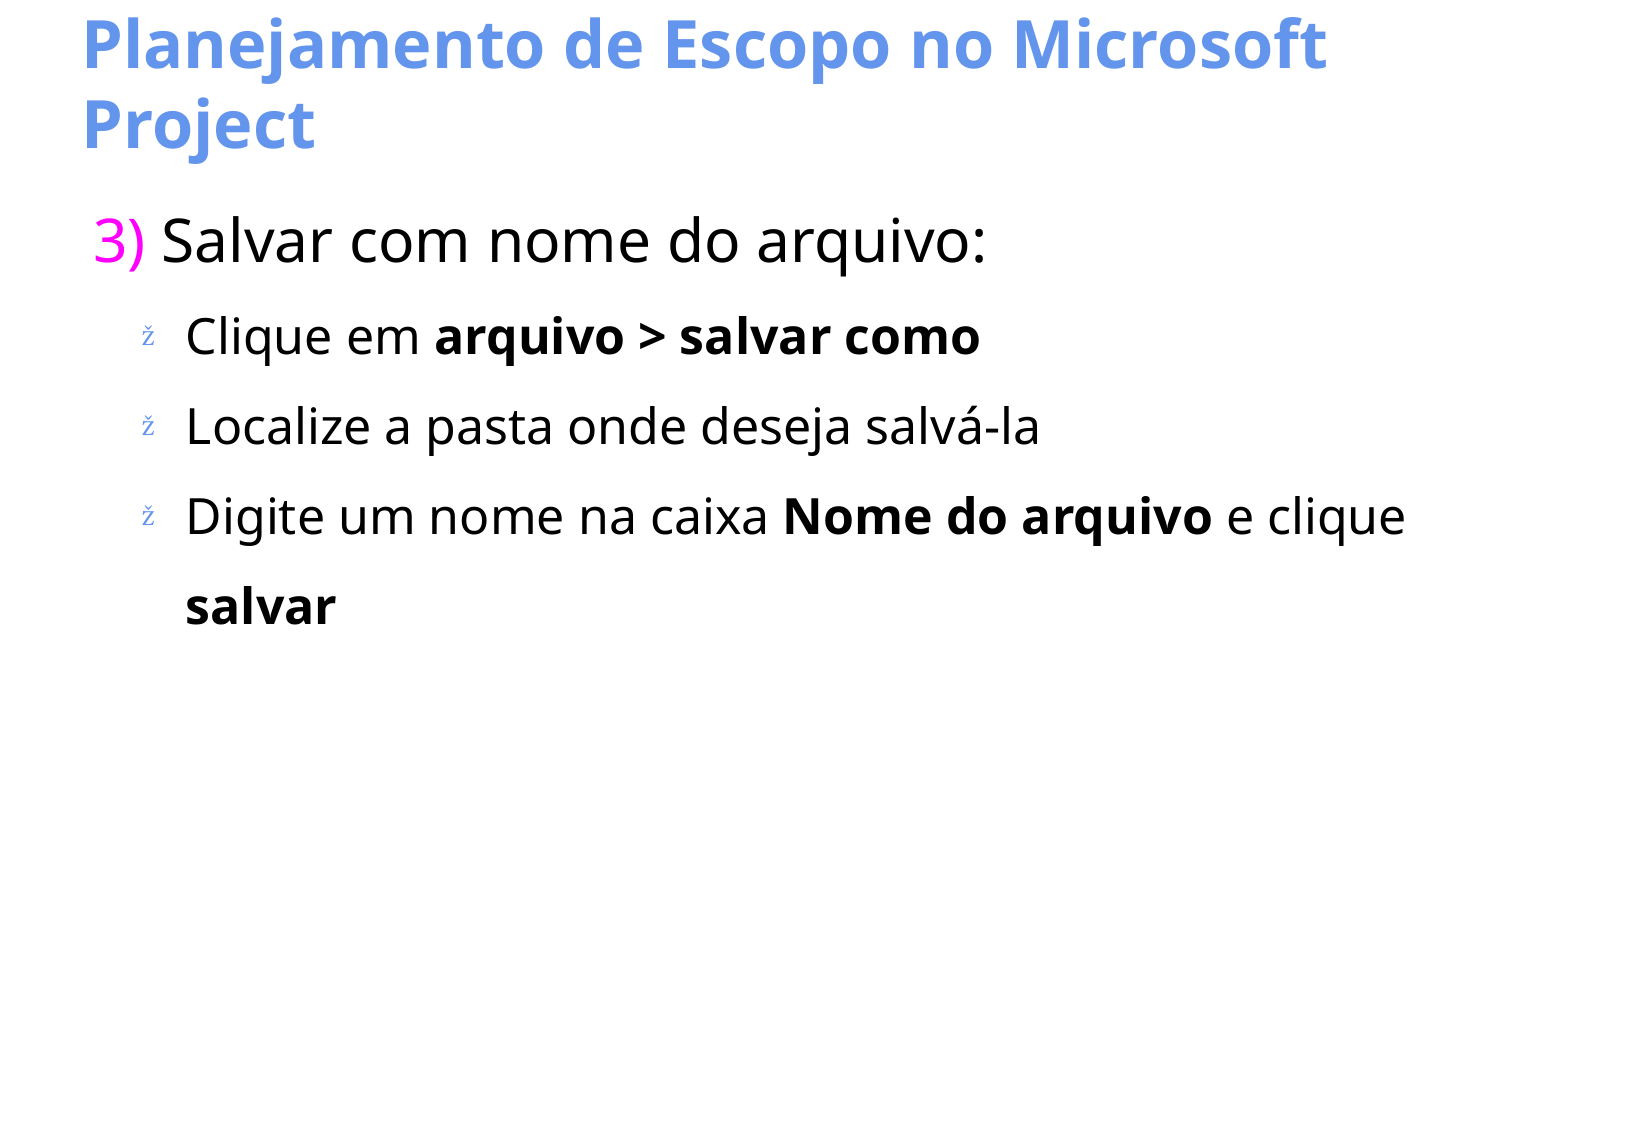

# Planejamento de Escopo no Microsoft Project
 Salvar com nome do arquivo:
Clique em arquivo > salvar como
Localize a pasta onde deseja salvá-la
Digite um nome na caixa Nome do arquivo e clique salvar